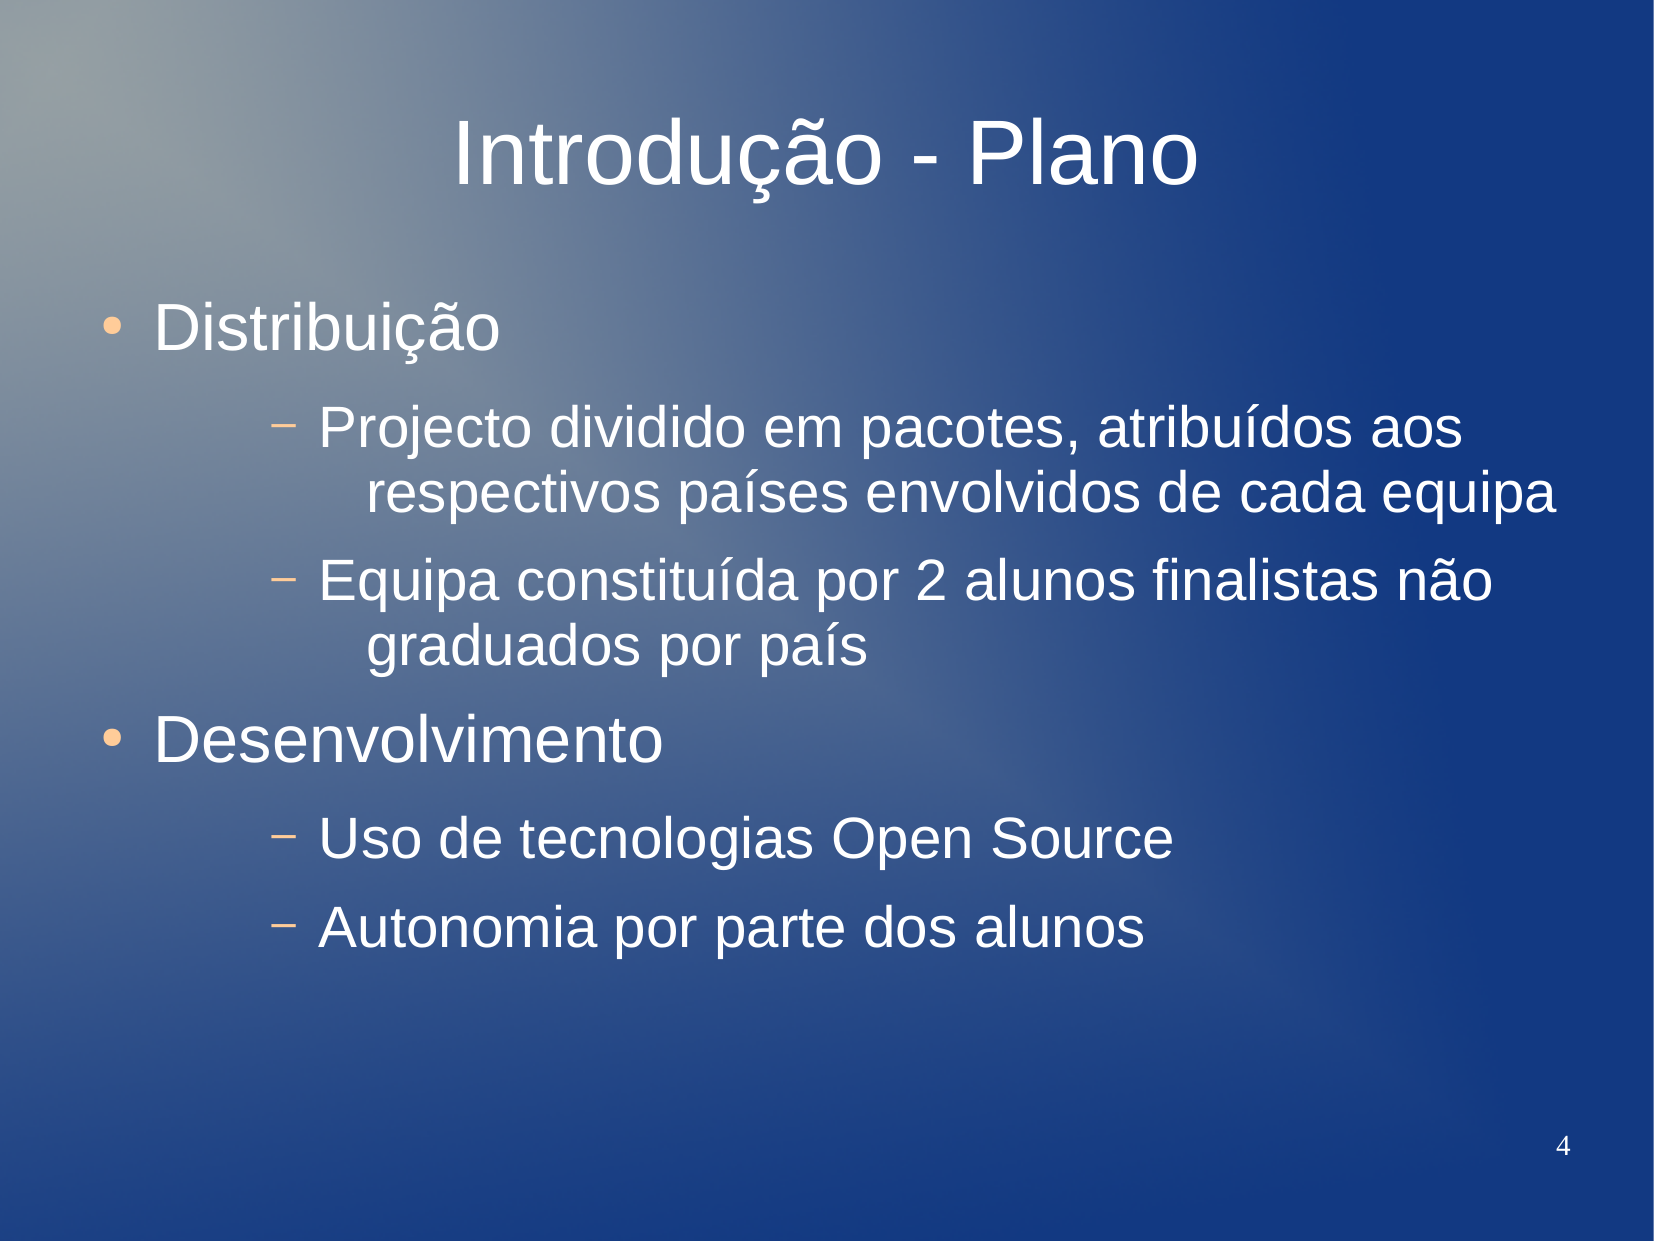

# Introdução - Plano
Distribuição
Projecto dividido em pacotes, atribuídos aos respectivos países envolvidos de cada equipa
Equipa constituída por 2 alunos finalistas não graduados por país
Desenvolvimento
Uso de tecnologias Open Source
Autonomia por parte dos alunos
4